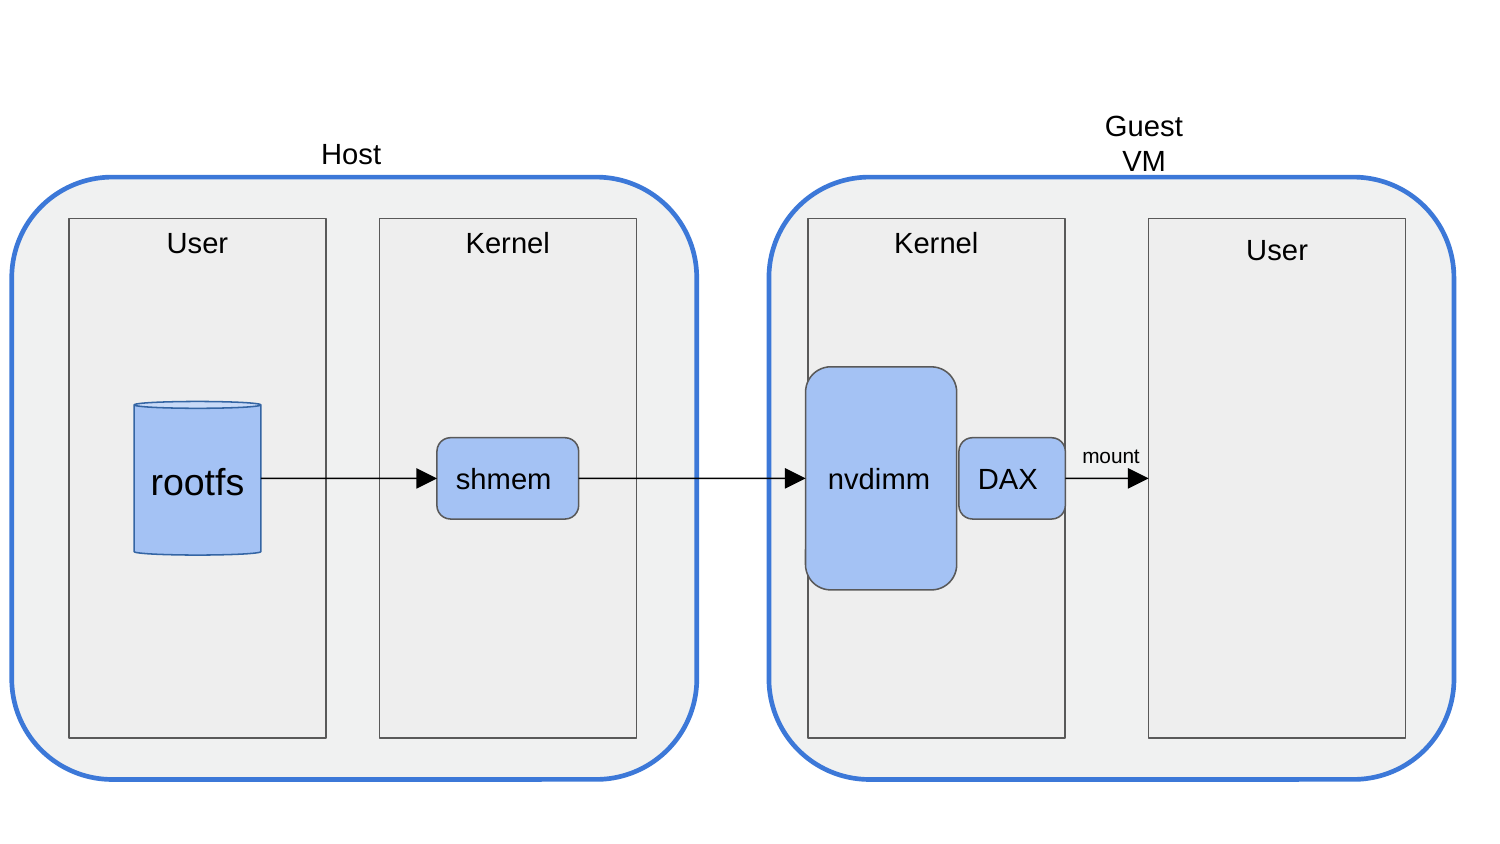

Guest
VM
Host
User
Kernel
Kernel
User
nvdimm
rootfs
mount
shmem
DAX